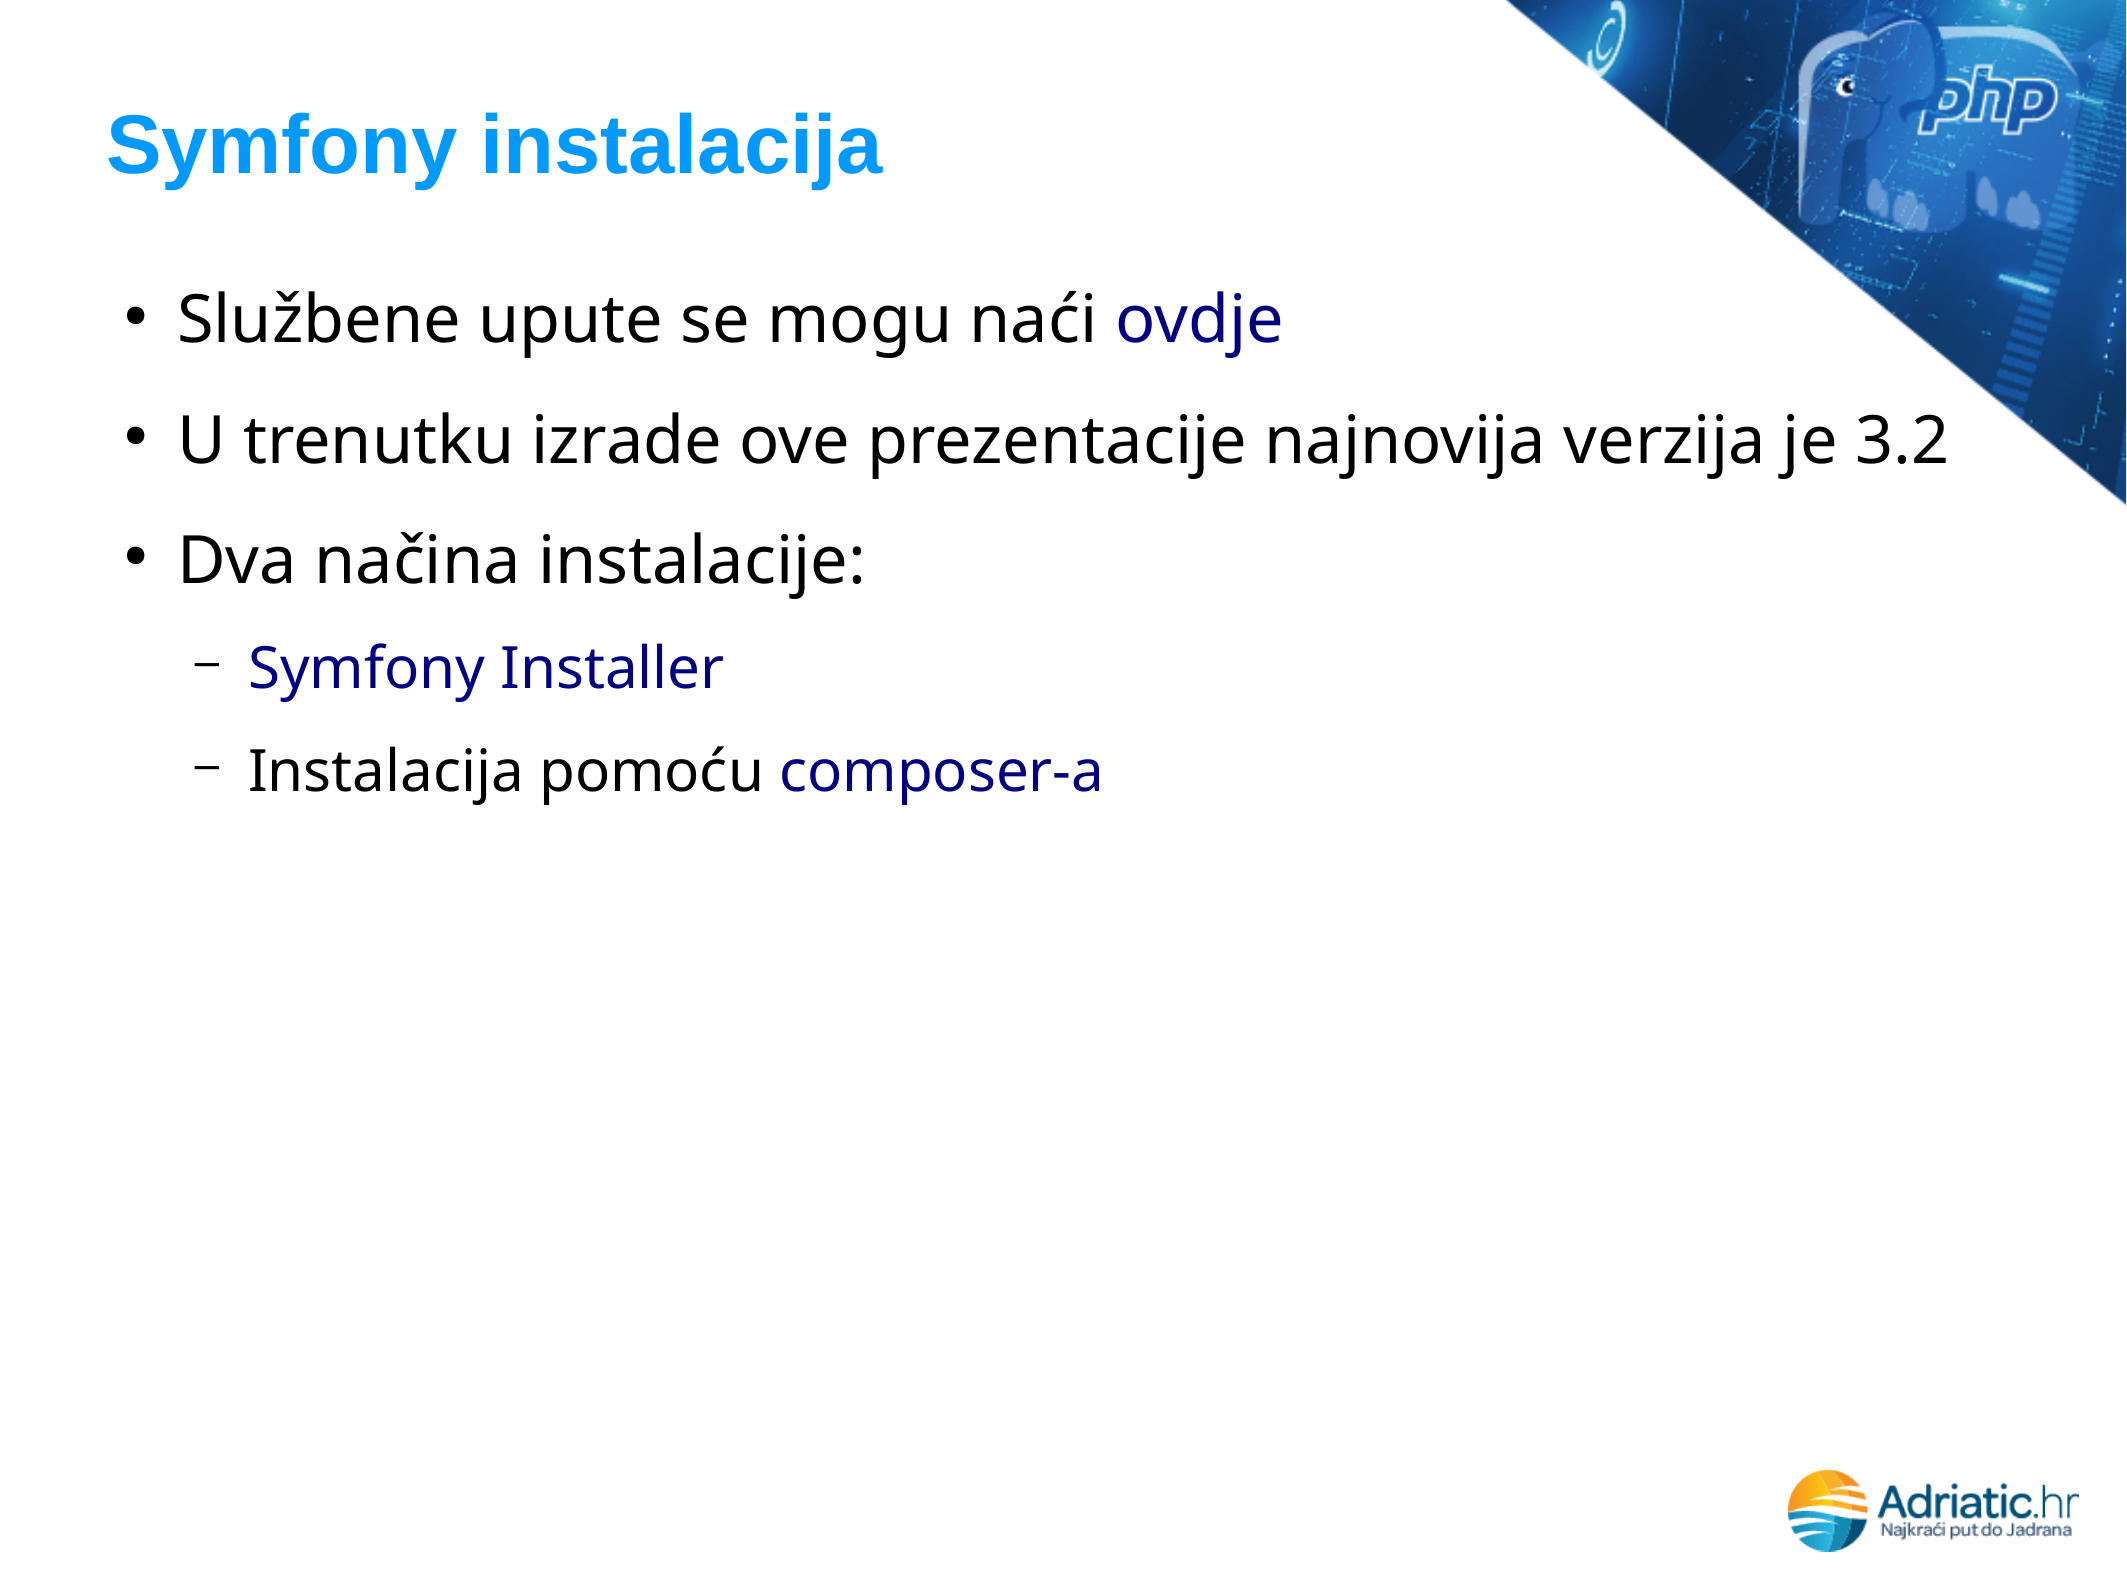

# Symfony instalacija
Službene upute se mogu naći ovdje
U trenutku izrade ove prezentacije najnovija verzija je 3.2
Dva načina instalacije:
Symfony Installer
Instalacija pomoću composer-a